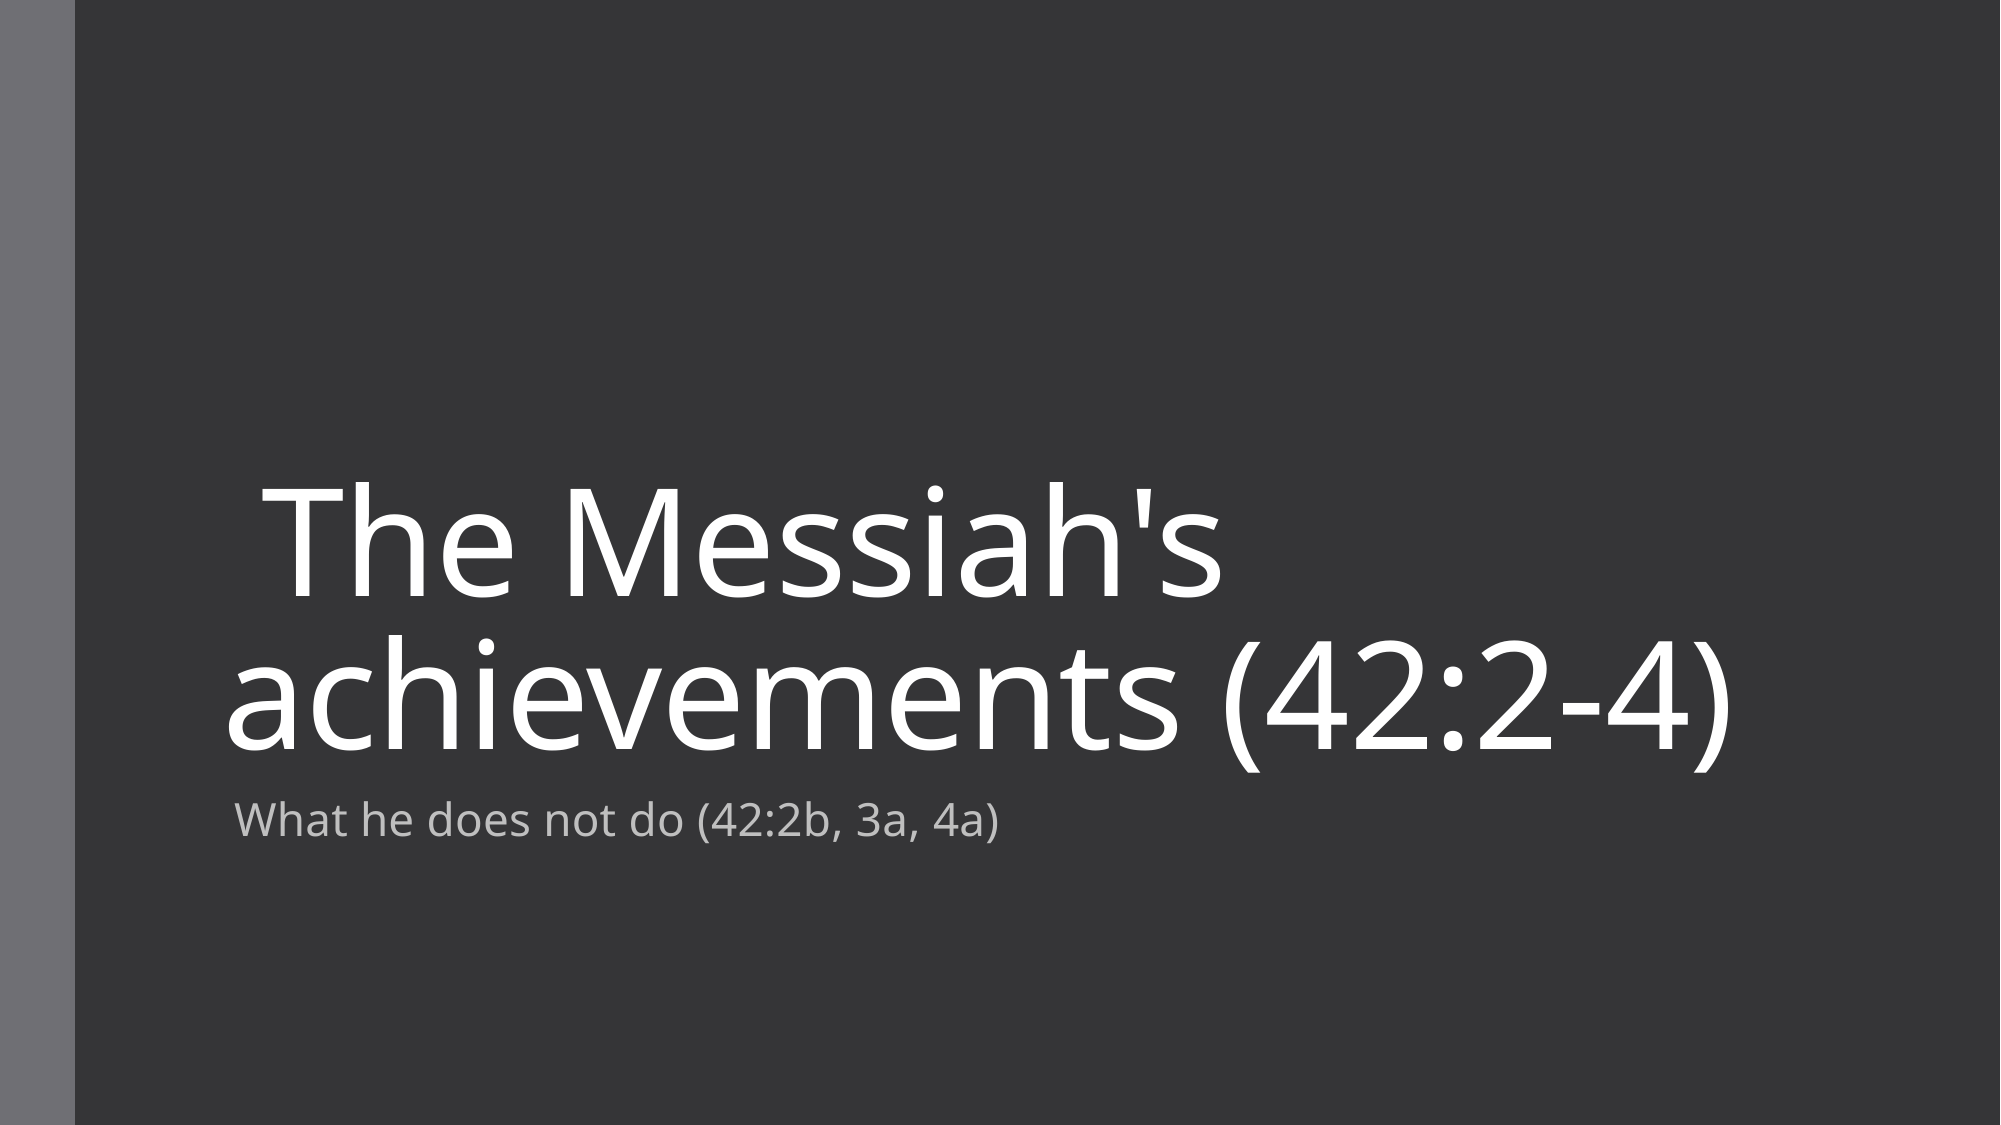

# The Messiah's achievements (42:2-4)
 What he does not do (42:2b, 3a, 4a)